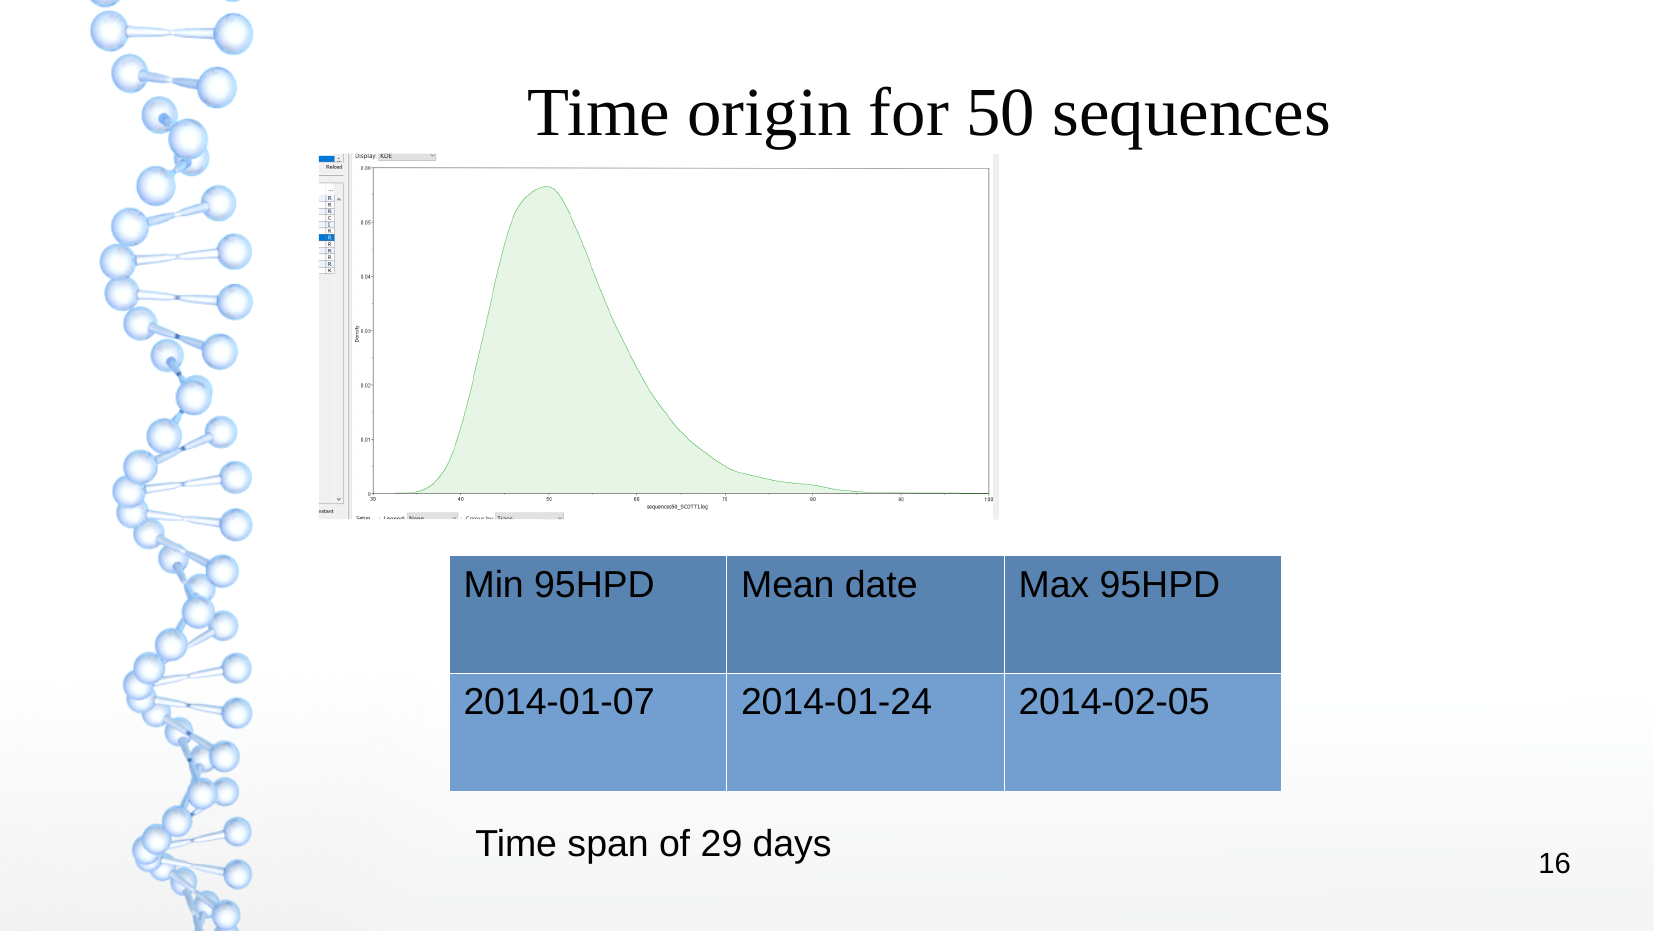

# Time origin for 50 sequences
| Min 95HPD | Mean date | Max 95HPD |
| --- | --- | --- |
| 2014-01-07 | 2014-01-24 | 2014-02-05 |
Time span of 29 days
16